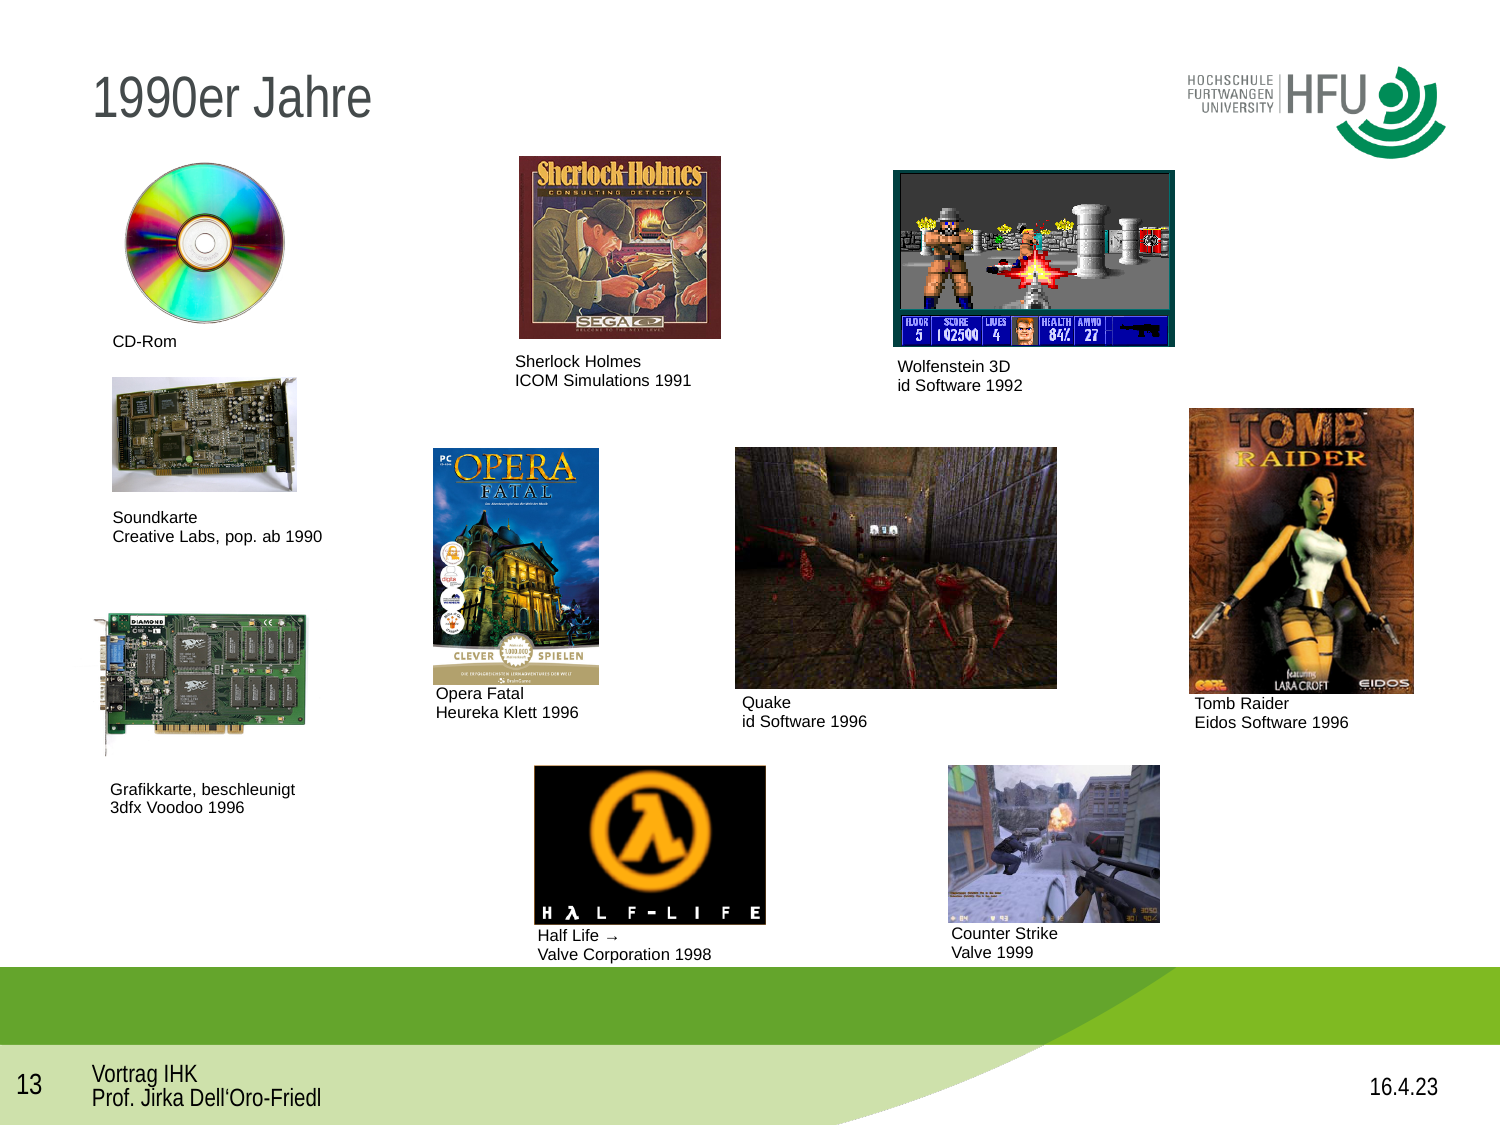

# 1990er Jahre
CD-Rom
Sherlock Holmes
ICOM Simulations 1991
Wolfenstein 3D
id Software 1992
Soundkarte
Creative Labs, pop. ab 1990
Opera Fatal
Heureka Klett 1996
Quake
id Software 1996
Tomb Raider
Eidos Software 1996
Grafikkarte, beschleunigt
3dfx Voodoo 1996
Counter Strike
Valve 1999
Half Life →
Valve Corporation 1998